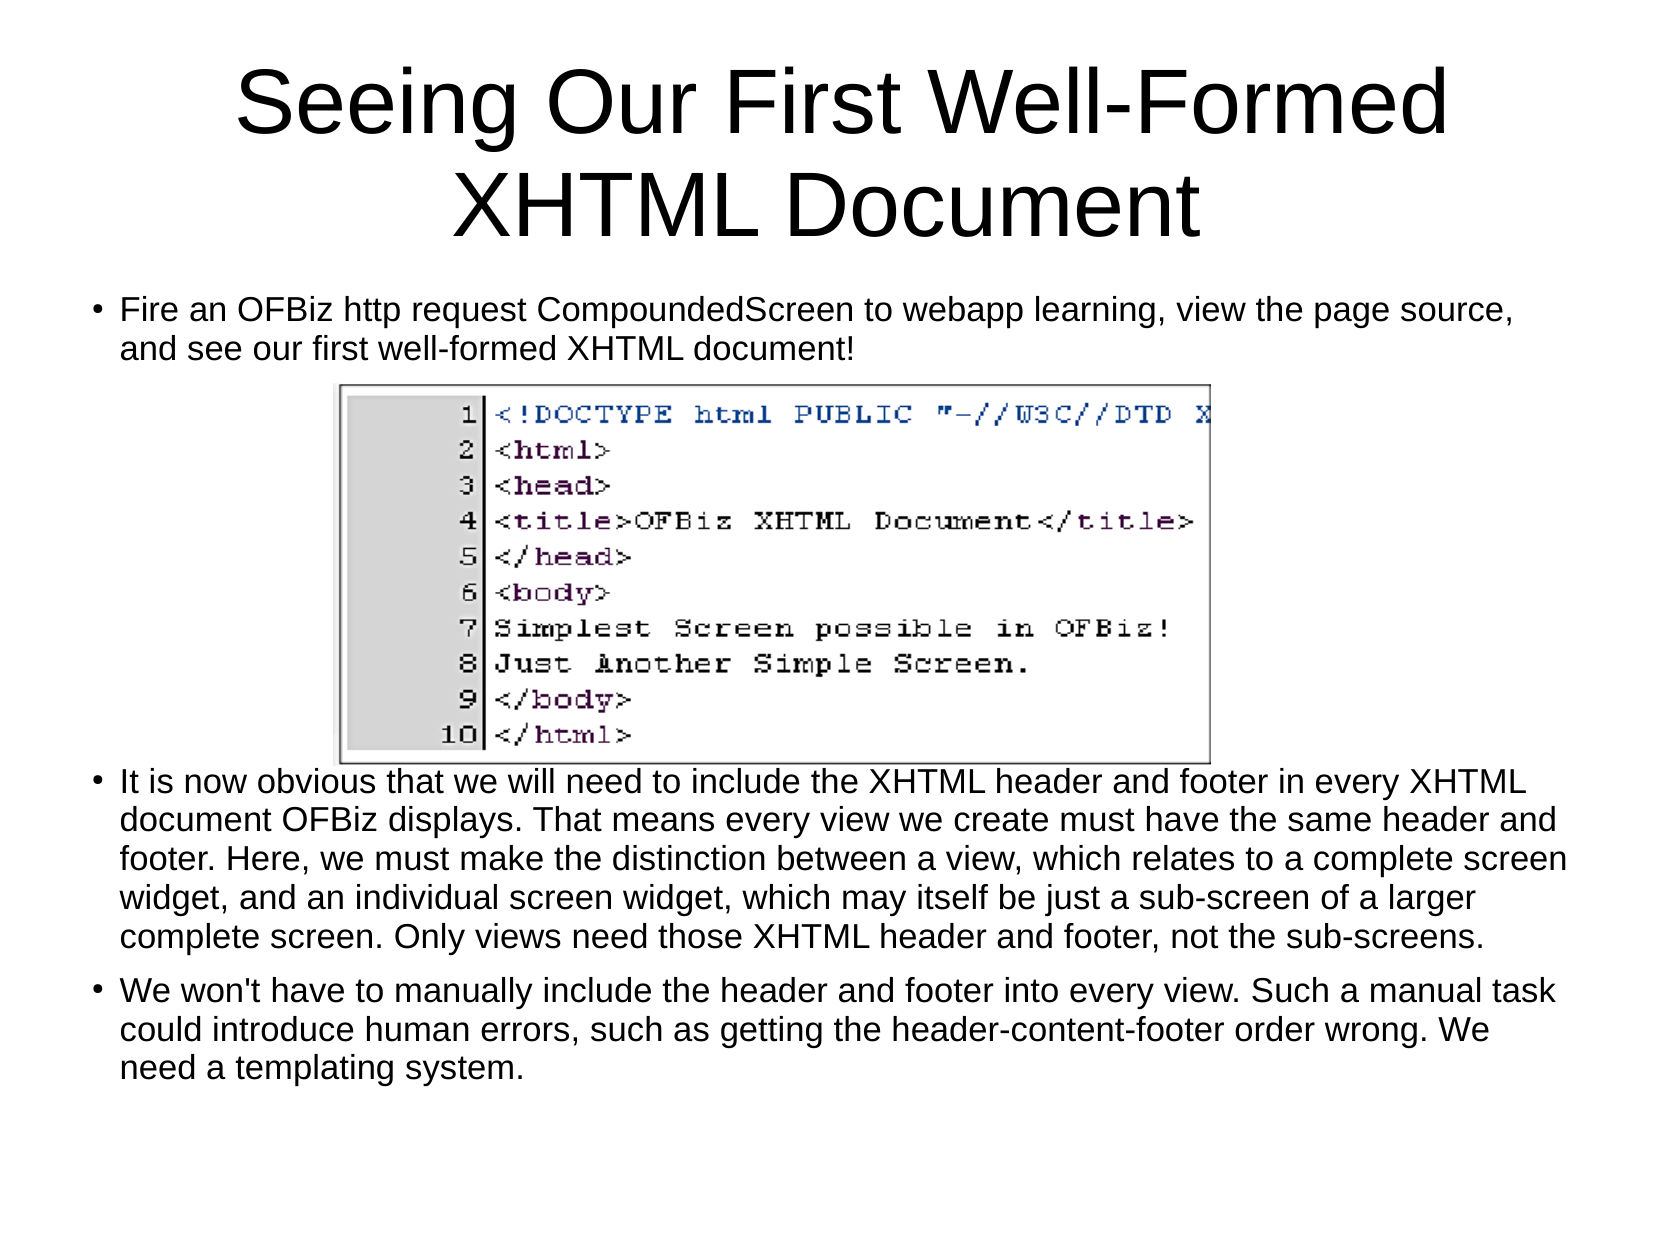

# Seeing Our First Well-Formed XHTML Document
Fire an OFBiz http request CompoundedScreen to webapp learning, view the page source, and see our first well-formed XHTML document!
It is now obvious that we will need to include the XHTML header and footer in every XHTML document OFBiz displays. That means every view we create must have the same header and footer. Here, we must make the distinction between a view, which relates to a complete screen widget, and an individual screen widget, which may itself be just a sub-screen of a larger complete screen. Only views need those XHTML header and footer, not the sub-screens.
We won't have to manually include the header and footer into every view. Such a manual task could introduce human errors, such as getting the header-content-footer order wrong. We need a templating system.